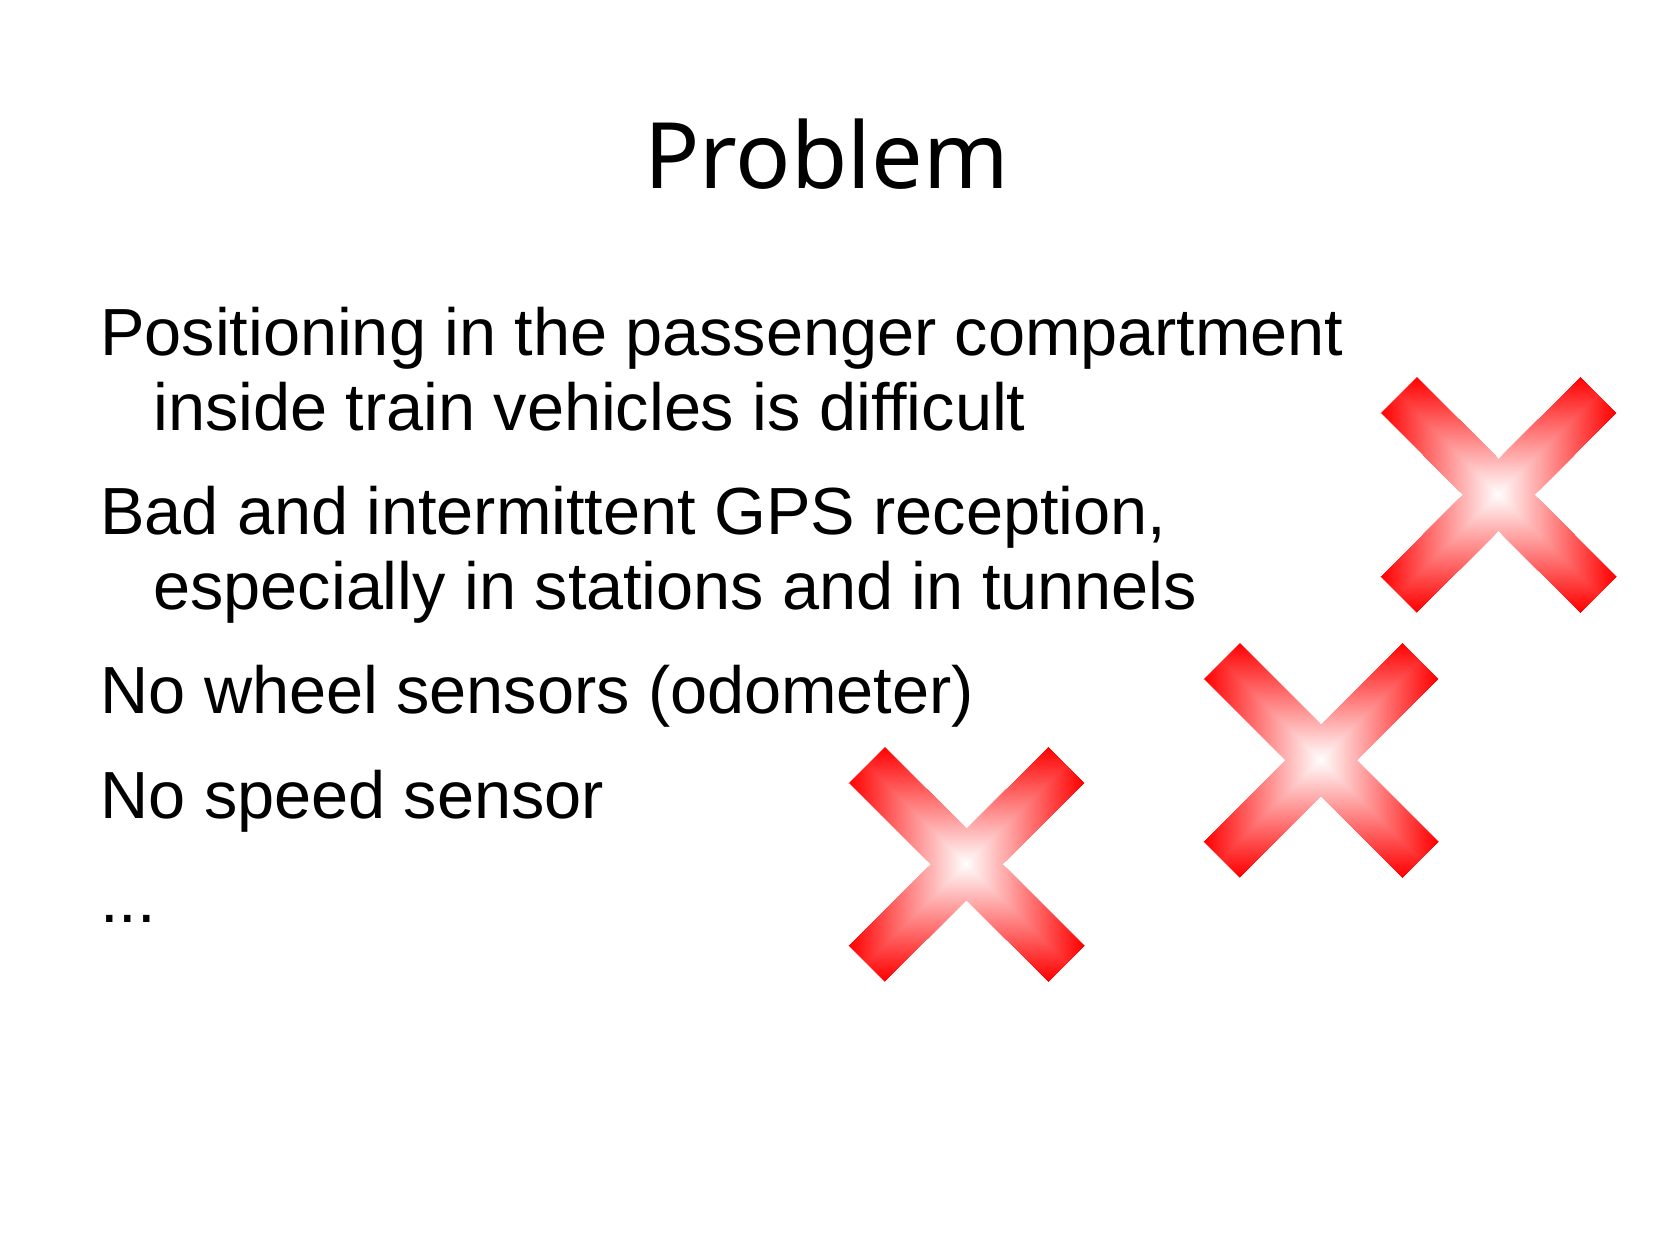

# Problem
Positioning in the passenger compartment
inside train vehicles is difficult
Bad and intermittent GPS reception,
especially in stations and in tunnels
No wheel sensors (odometer)
No speed sensor
...